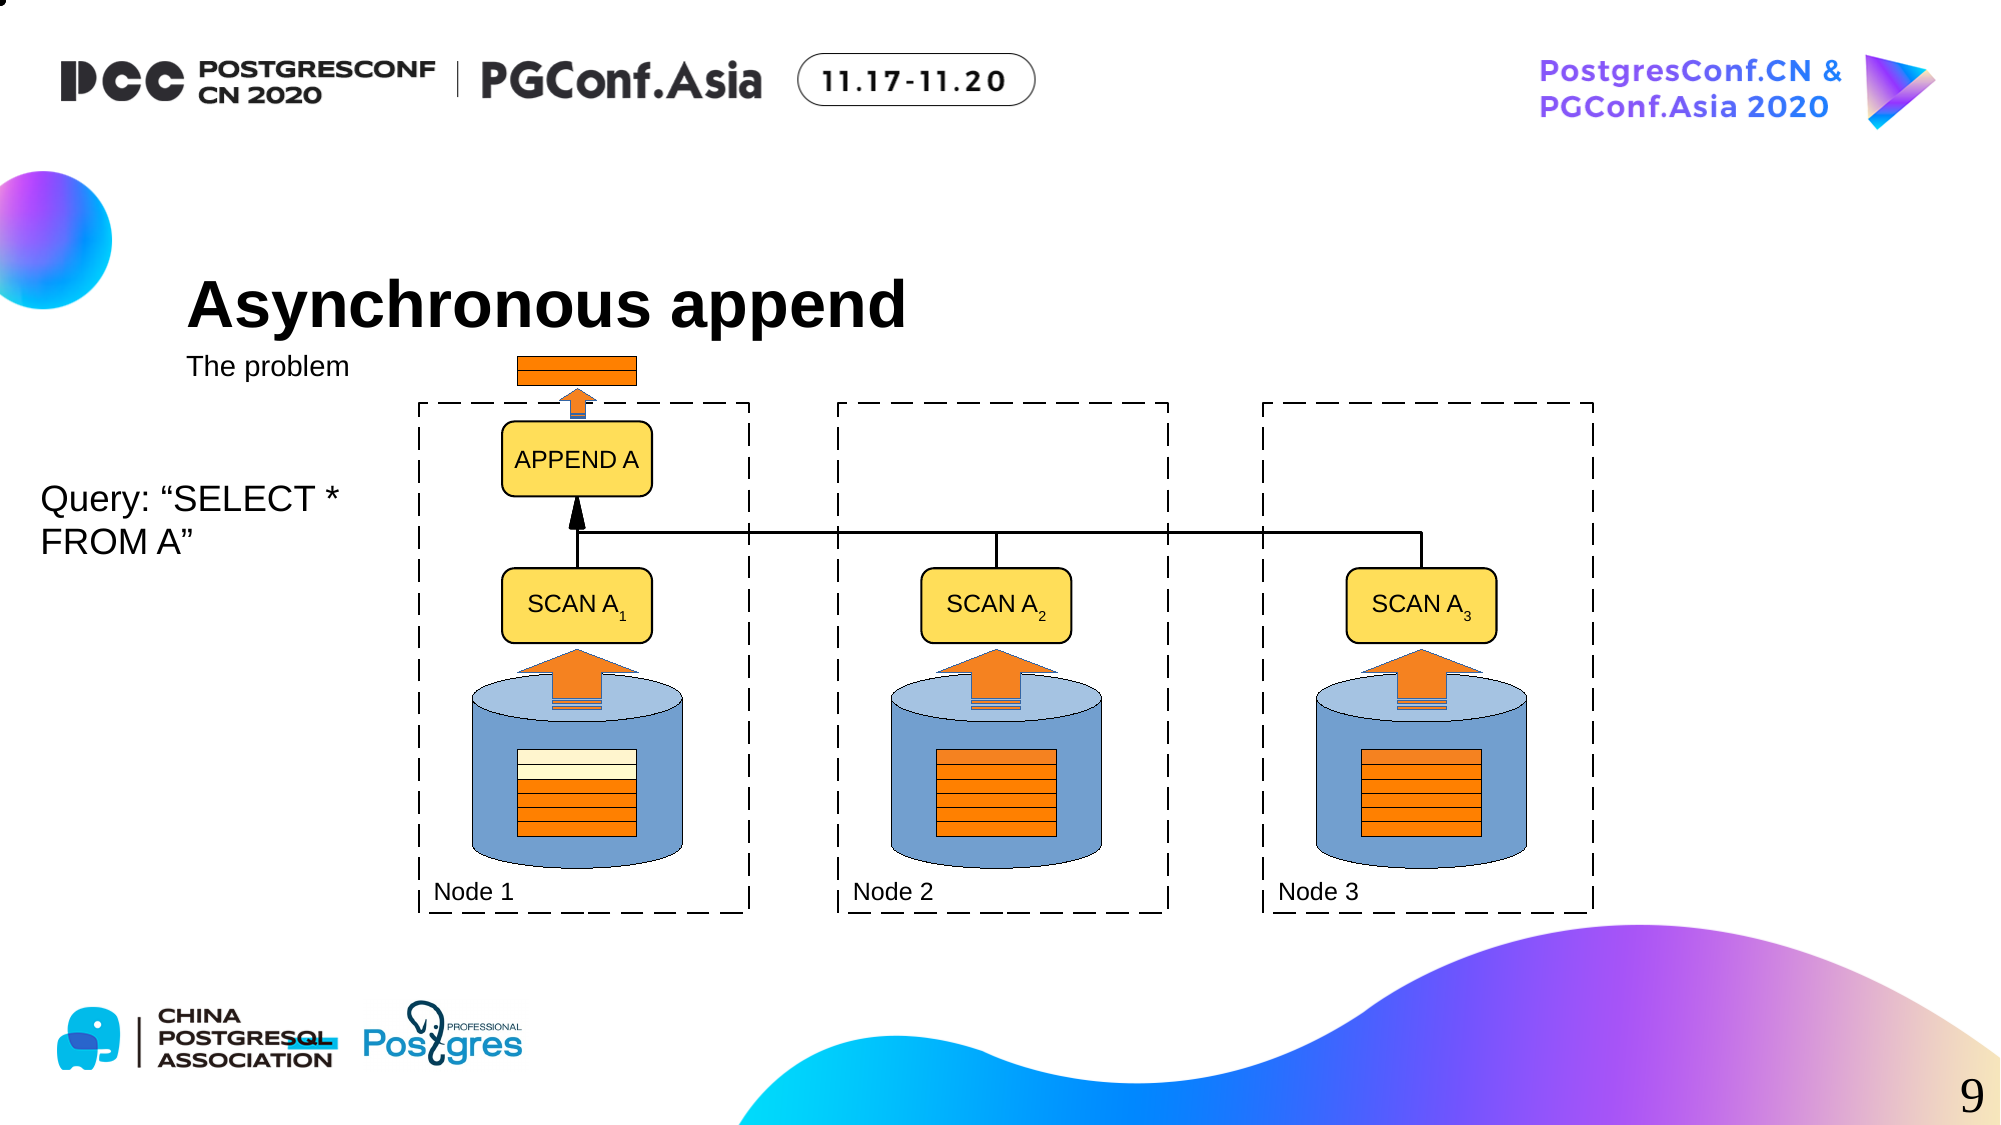

Asynchronous append
The problem
APPEND A
Query: “SELECT * FROM A”
SCAN A1
SCAN A2
SCAN A3
Node 1
Node 2
Node 3